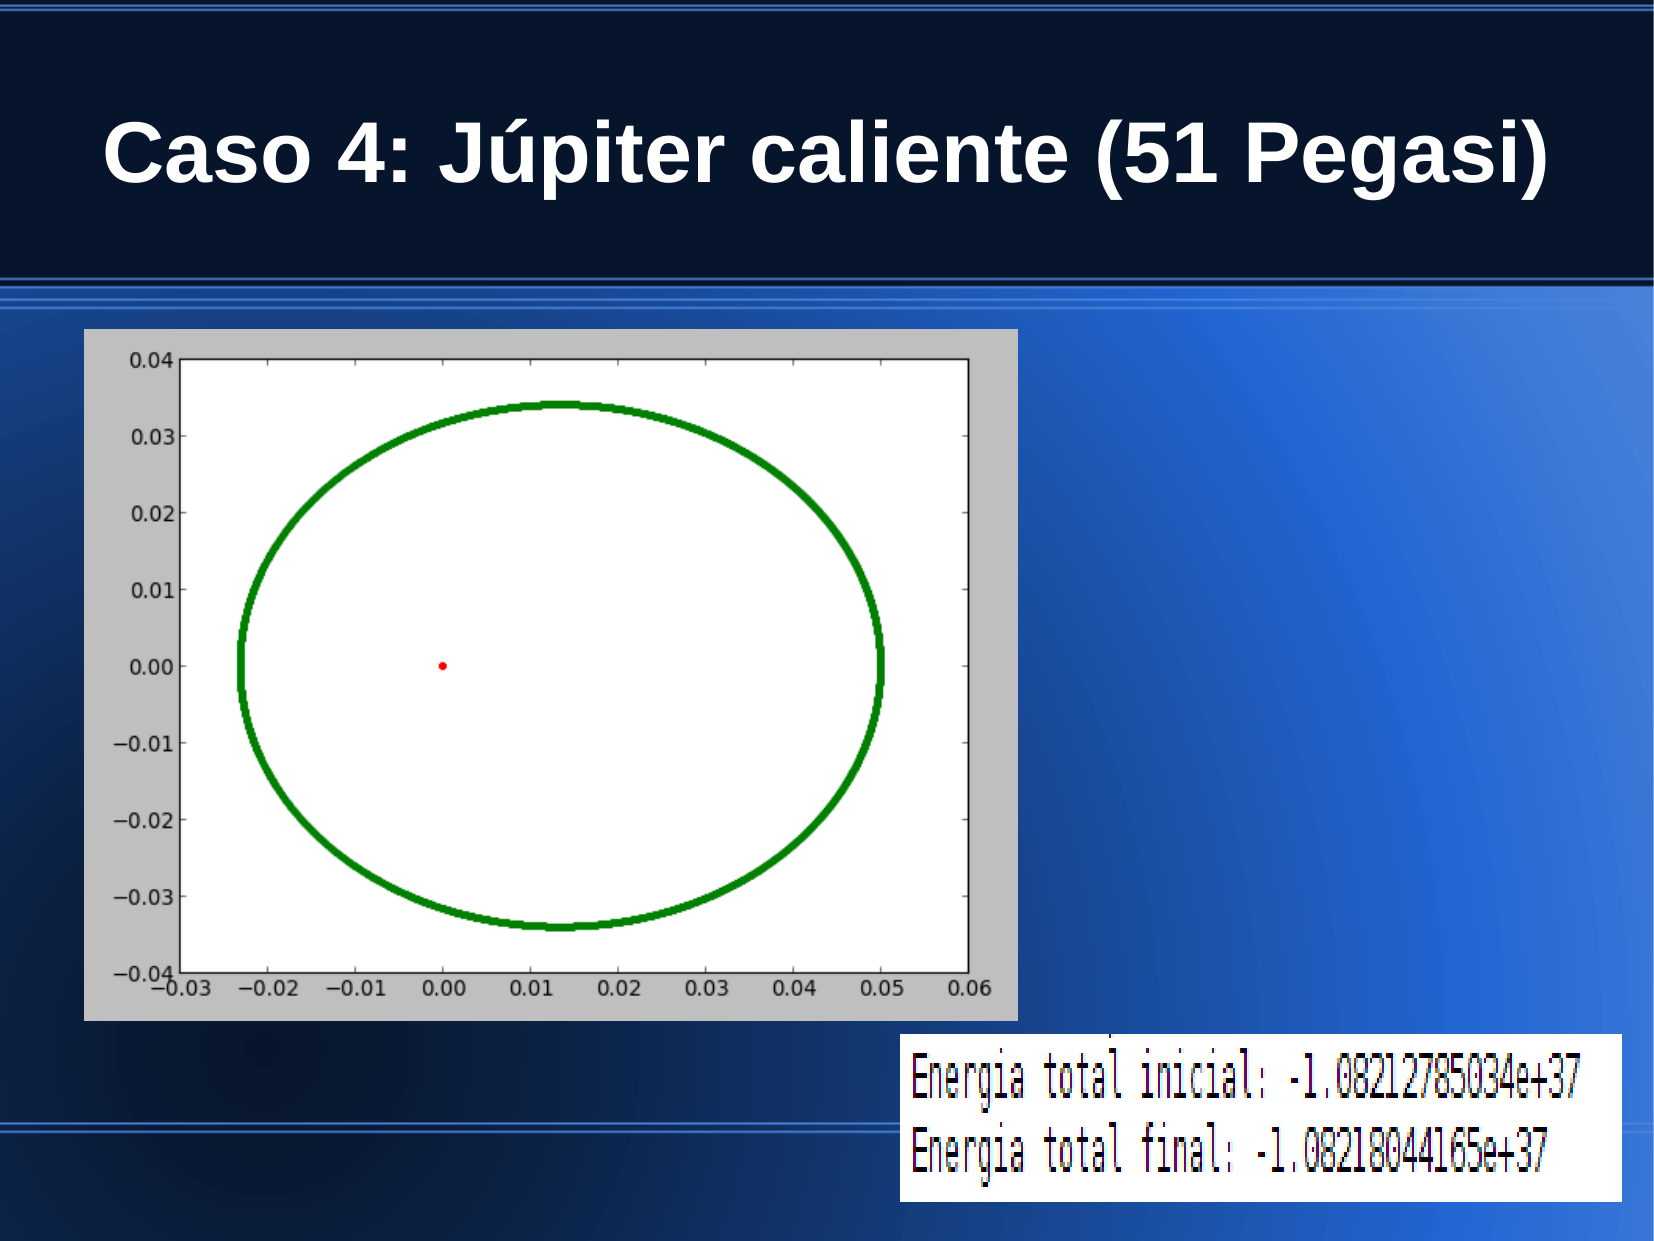

# Caso 4: Júpiter caliente (51 Pegasi)